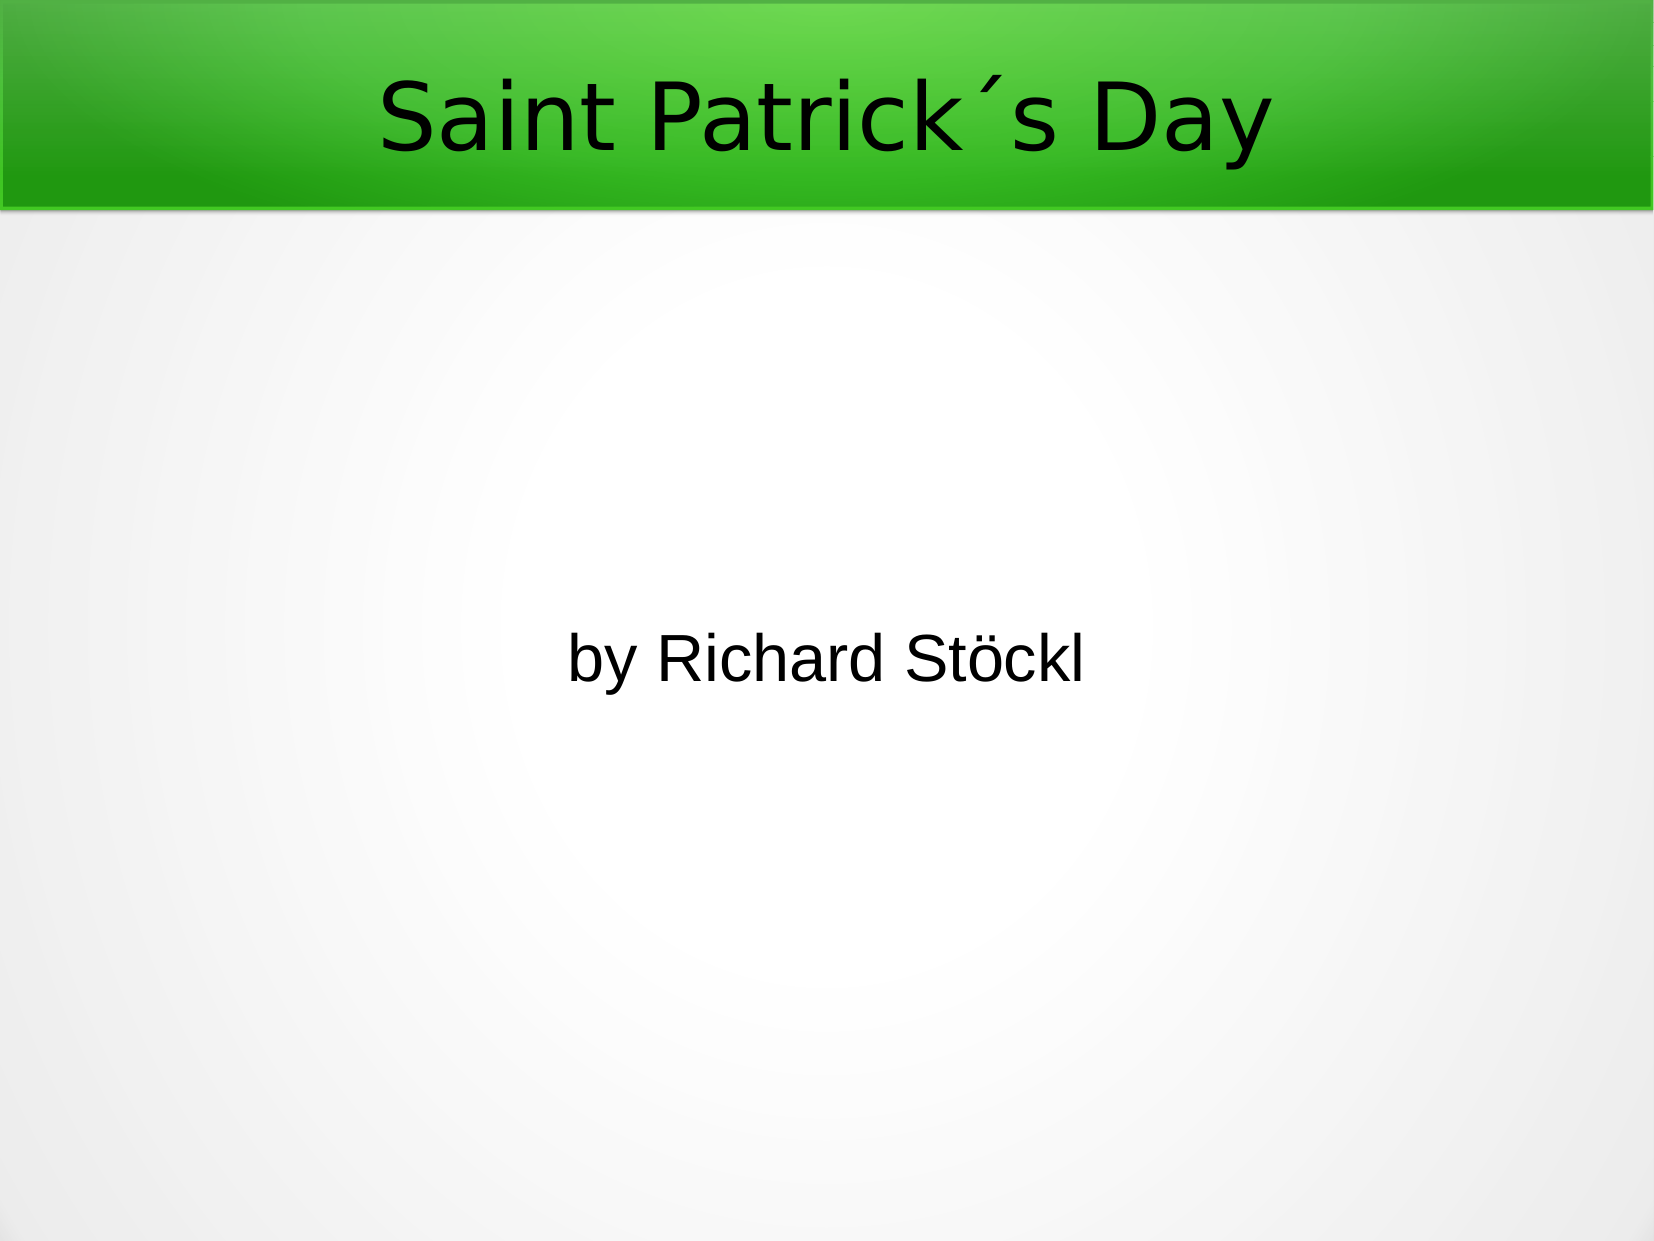

# Saint Patrick´s Day
by Richard Stöckl